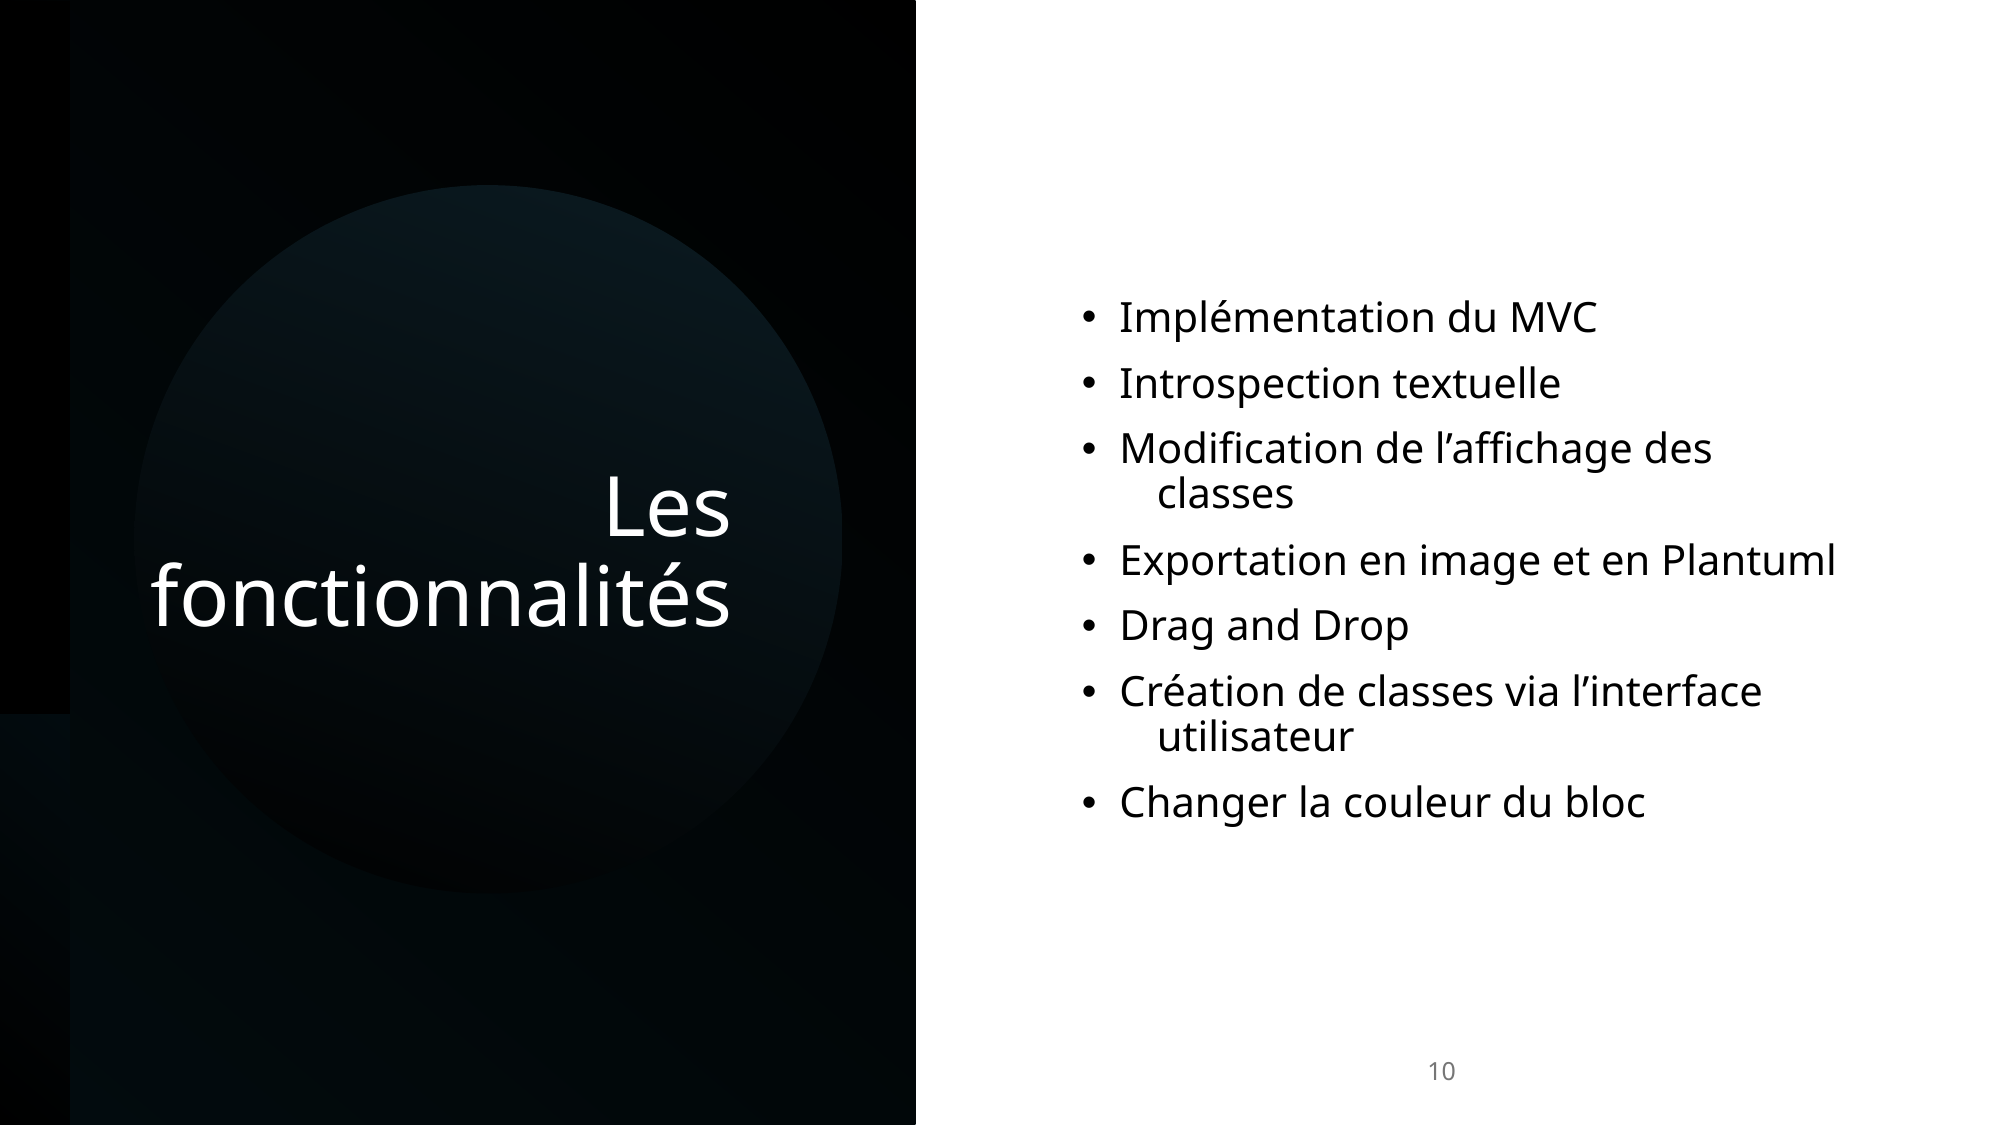

# Les fonctionnalités
Implémentation du MVC
Introspection textuelle
Modification de l’affichage des classes
Exportation en image et en Plantuml
Drag and Drop
Création de classes via l’interface utilisateur
Changer la couleur du bloc
10